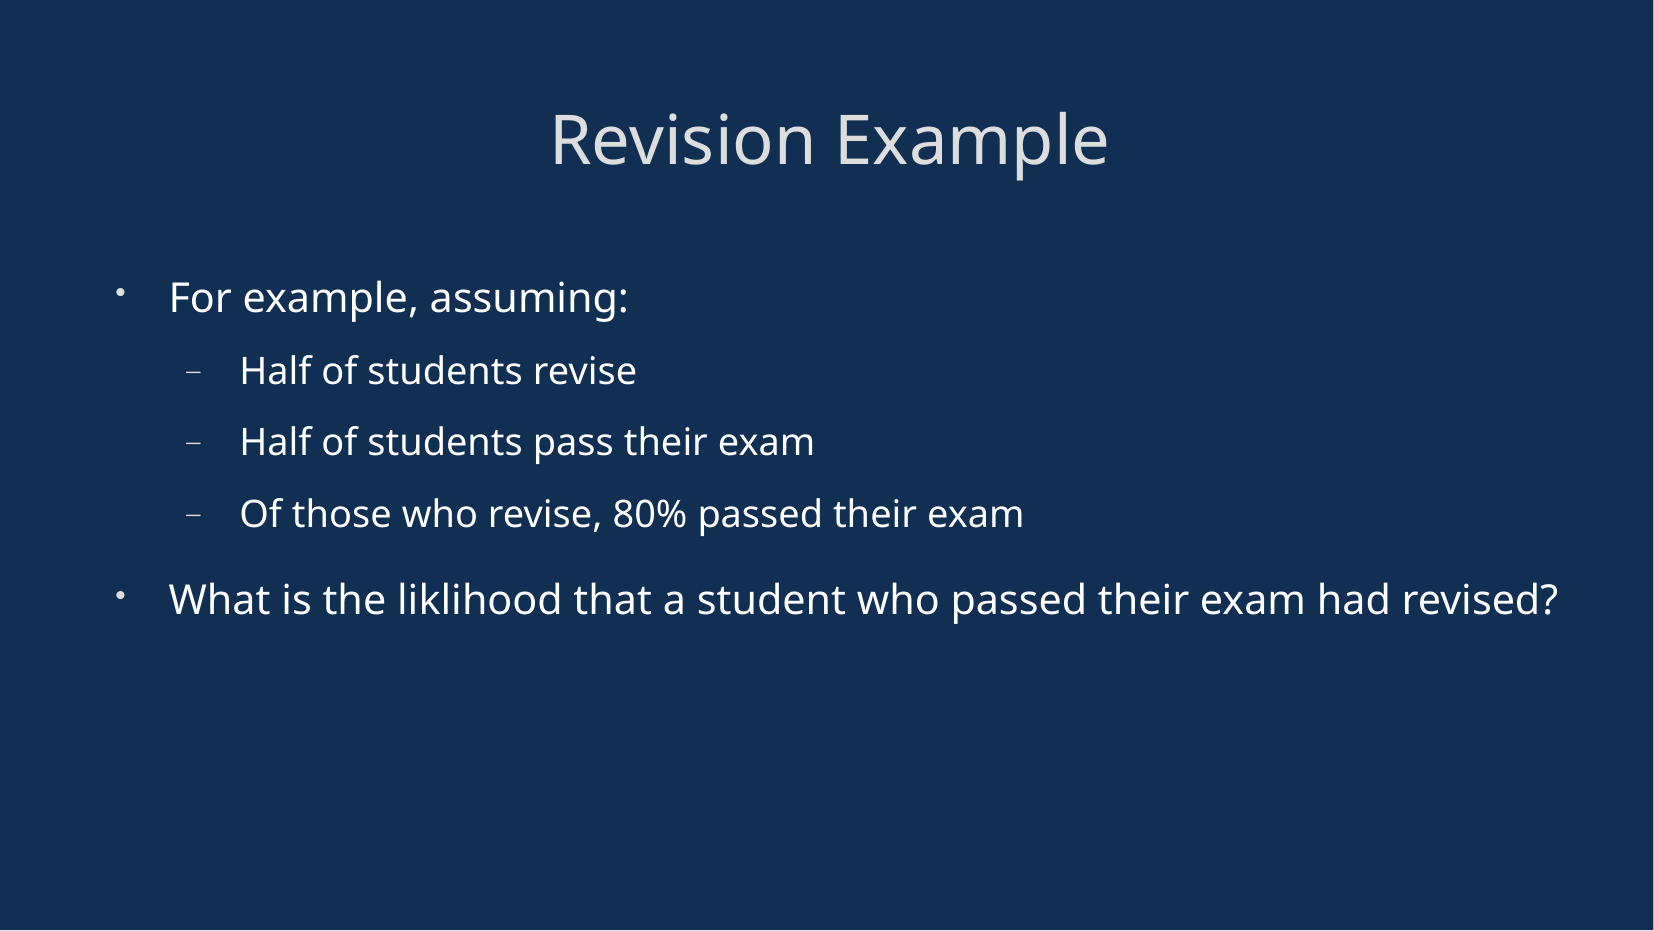

# Revision Example
For example, assuming:
Half of students revise
Half of students pass their exam
Of those who revise, 80% passed their exam
What is the liklihood that a student who passed their exam had revised?